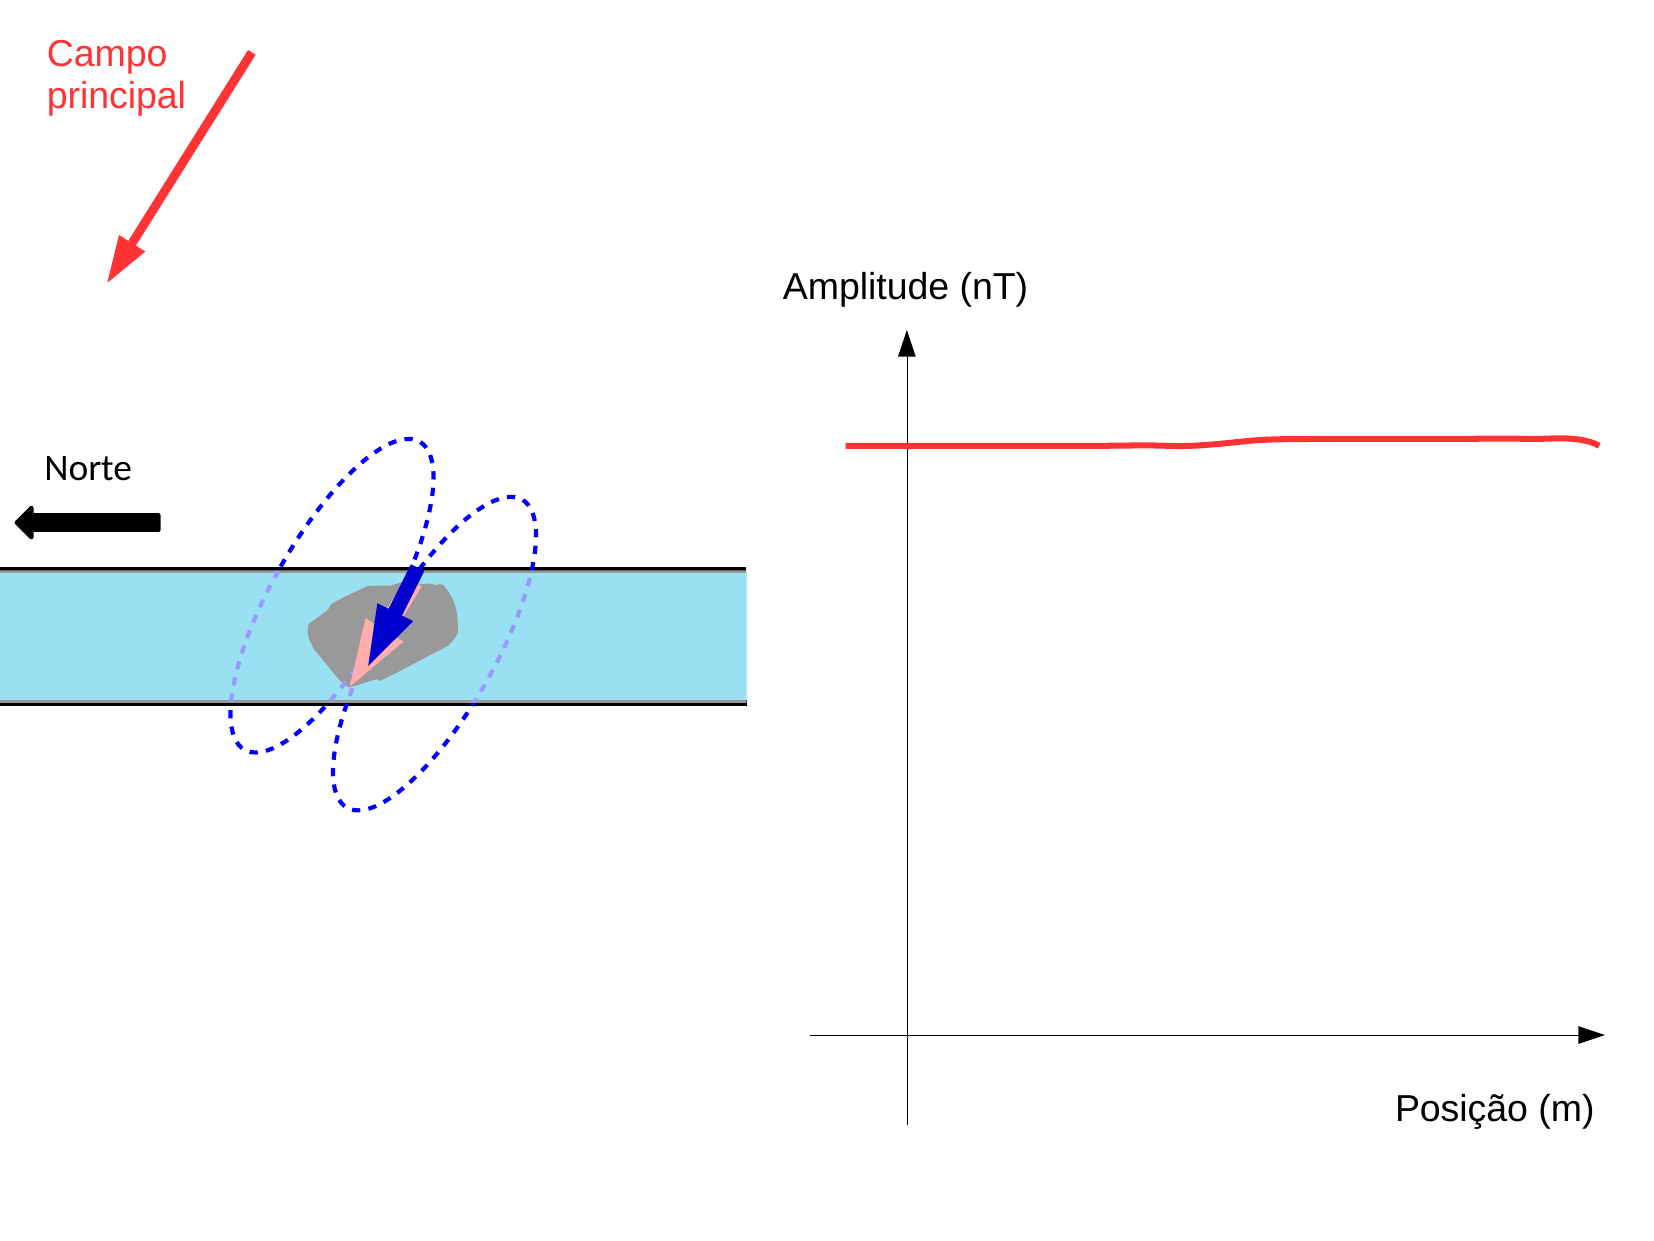

Campo principal
Amplitude (nT)
Norte
Posição (m)